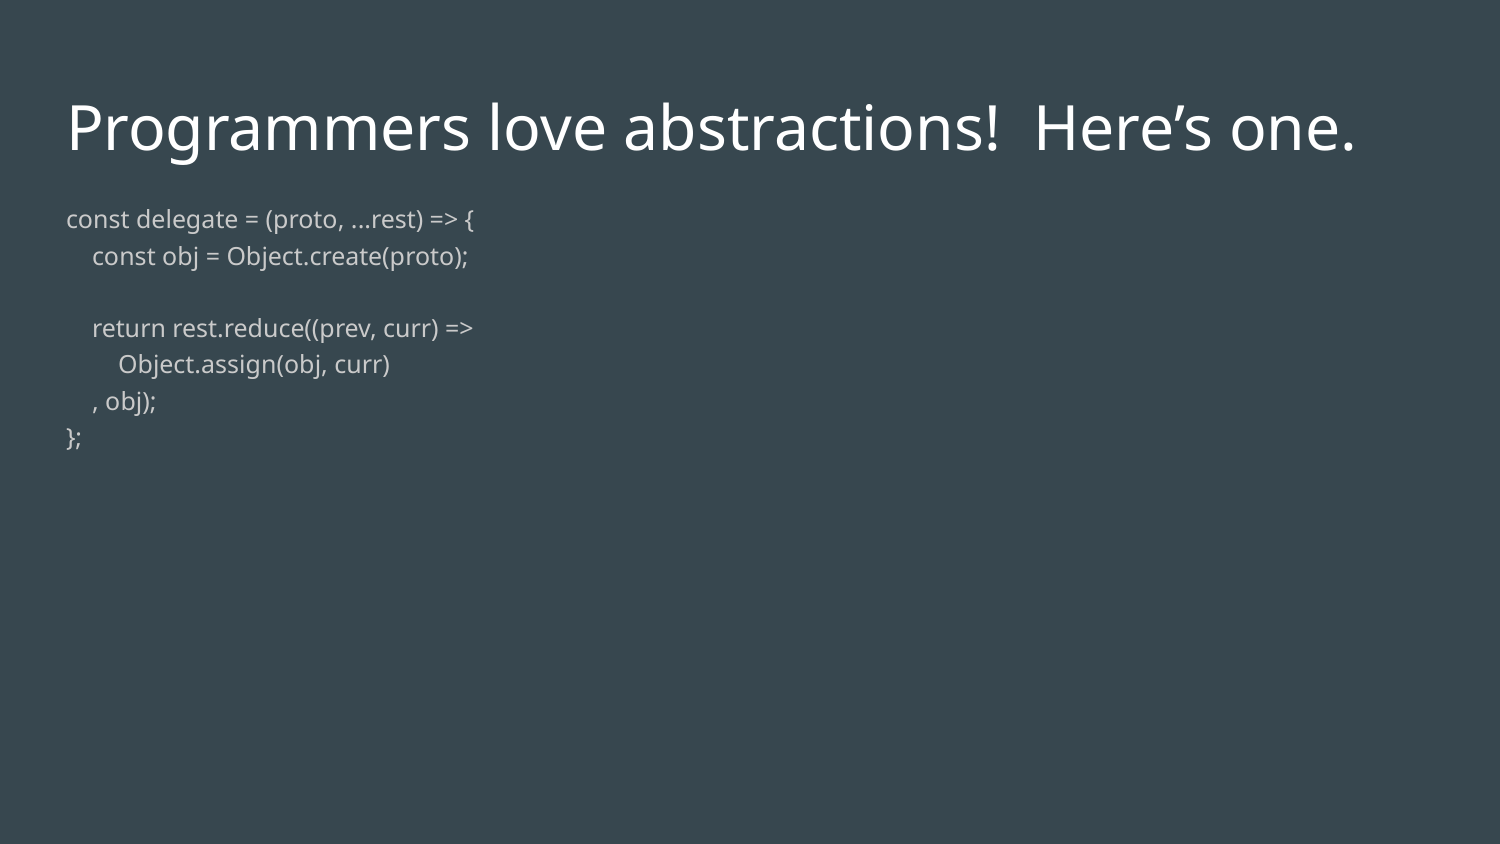

# Programmers love abstractions! Here’s one.
const delegate = (proto, ...rest) => {
 const obj = Object.create(proto);
 return rest.reduce((prev, curr) =>
 Object.assign(obj, curr)
 , obj);
};